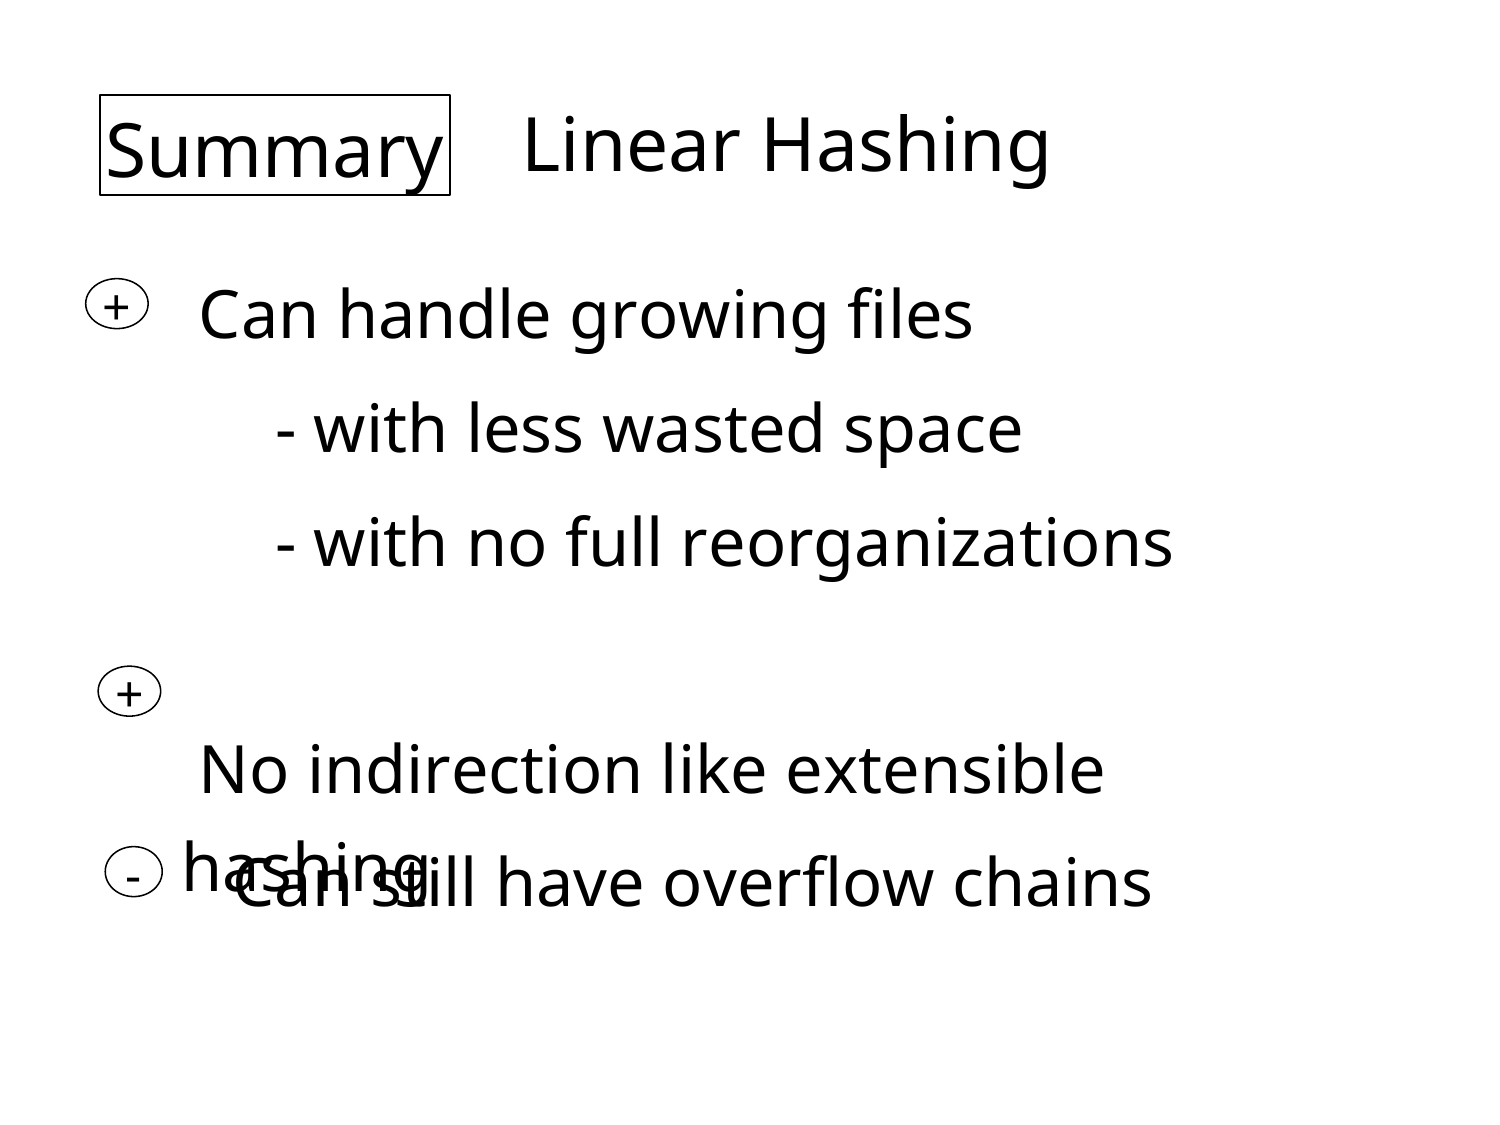

# Linear Hashing
Summary
	 Can handle growing files
		- with less wasted space
		- with no full reorganizations
	 No indirection like extensible hashing
+
+
		Can still have overflow chains
-